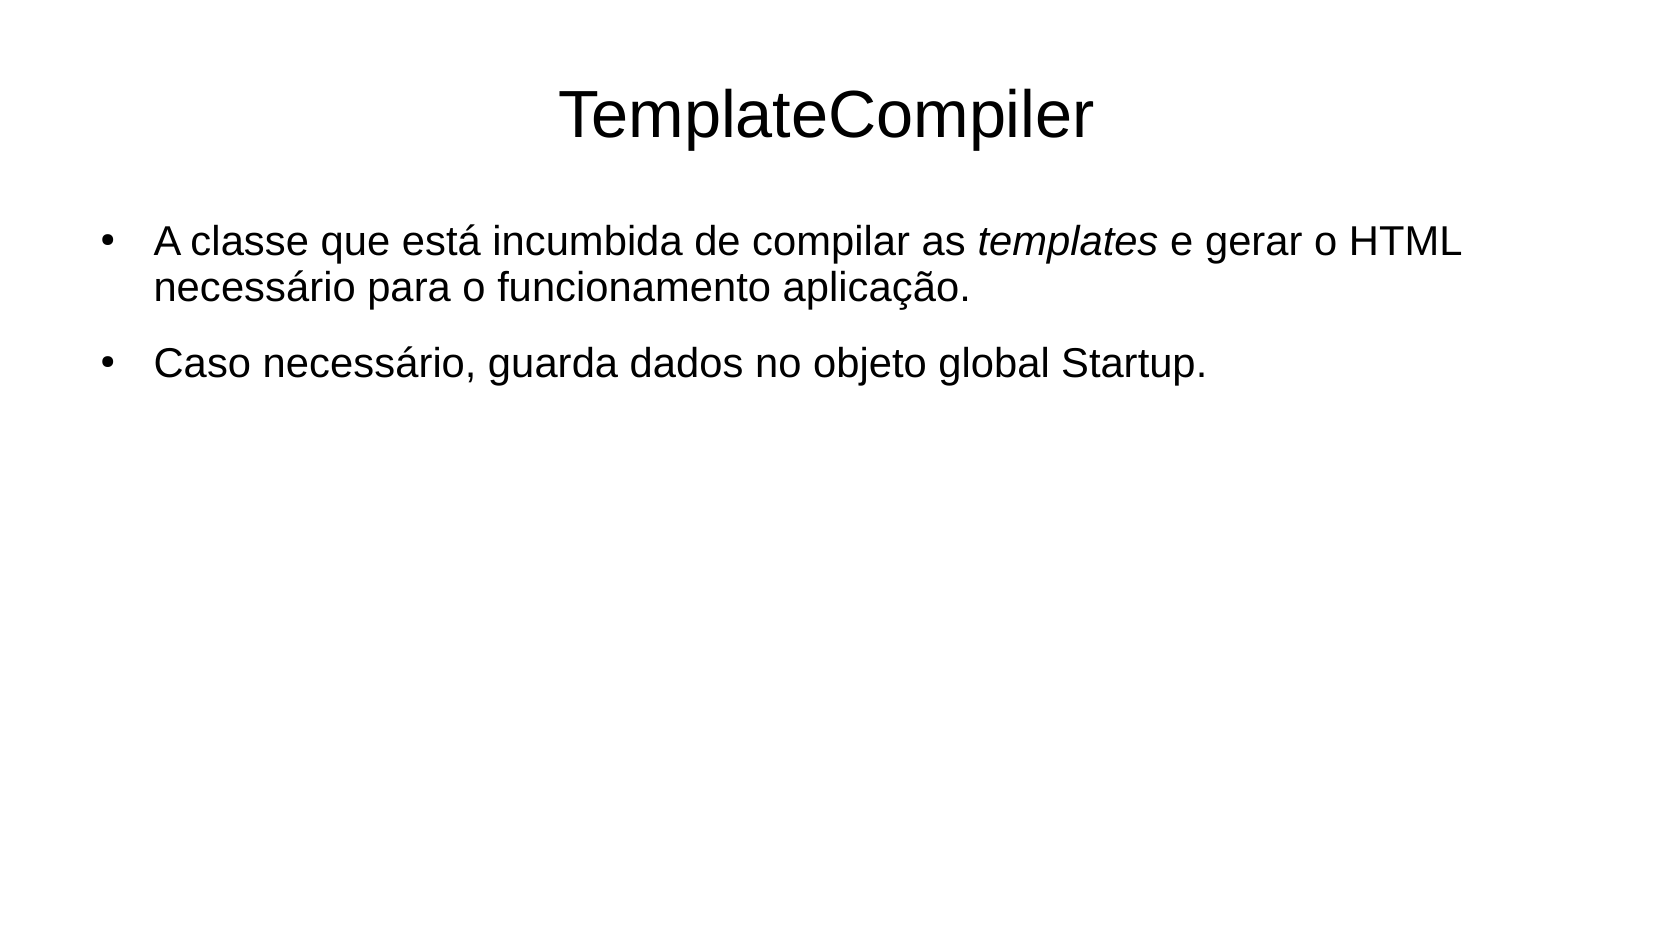

# TemplateCompiler
A classe que está incumbida de compilar as templates e gerar o HTML necessário para o funcionamento aplicação.
Caso necessário, guarda dados no objeto global Startup.